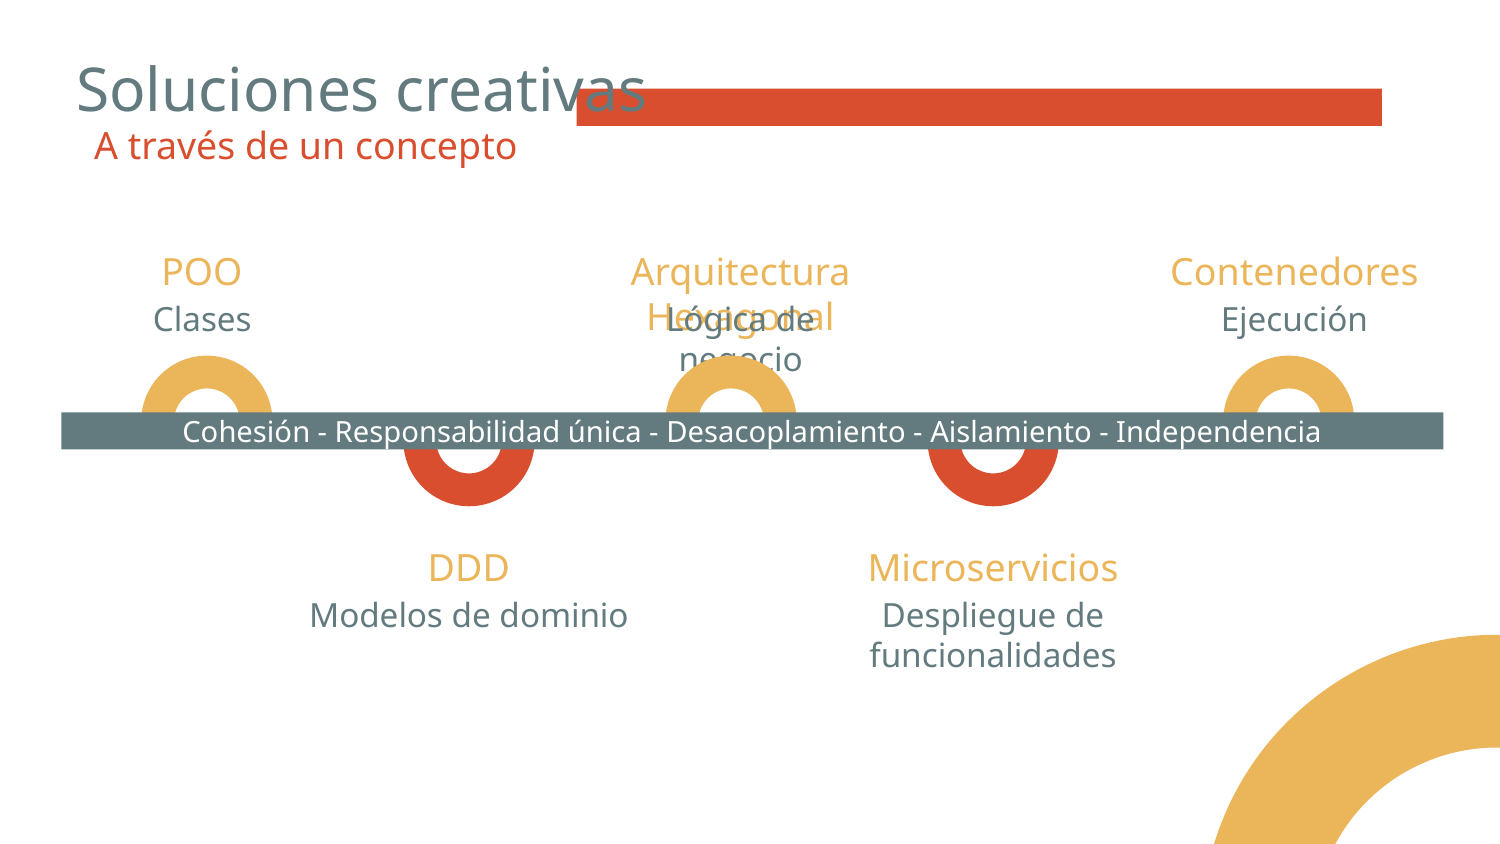

# Soluciones creativas
A través de un concepto
POO
Clases
Arquitectura Hexagonal
Contenedores
Lógica de negocio
Ejecución
Cohesión - Responsabilidad única - Desacoplamiento - Aislamiento - Independencia
DDD
Microservicios
Modelos de dominio
Despliegue de funcionalidades